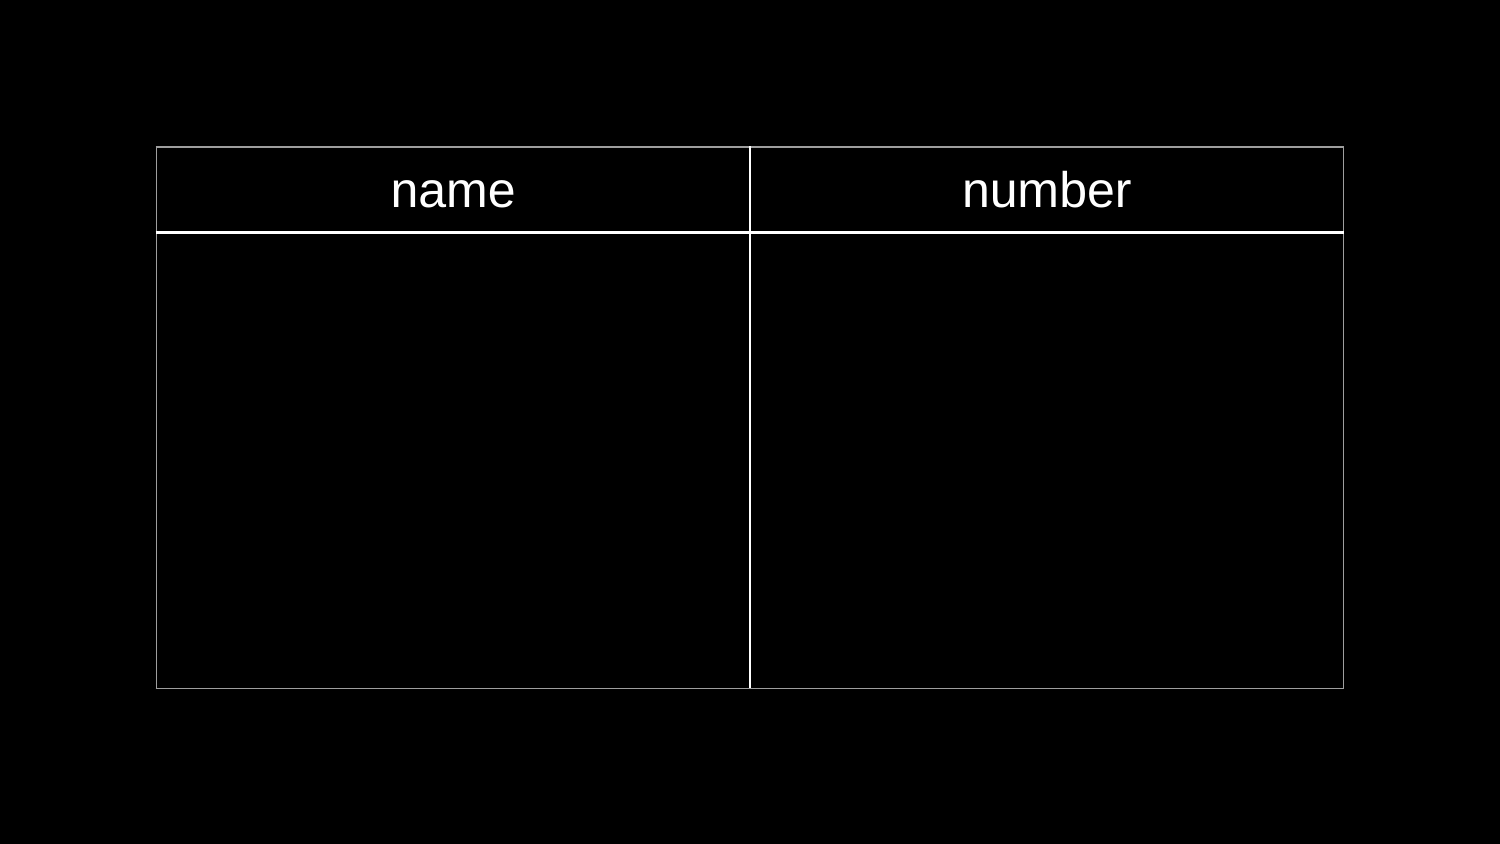

| name | number |
| --- | --- |
| | |